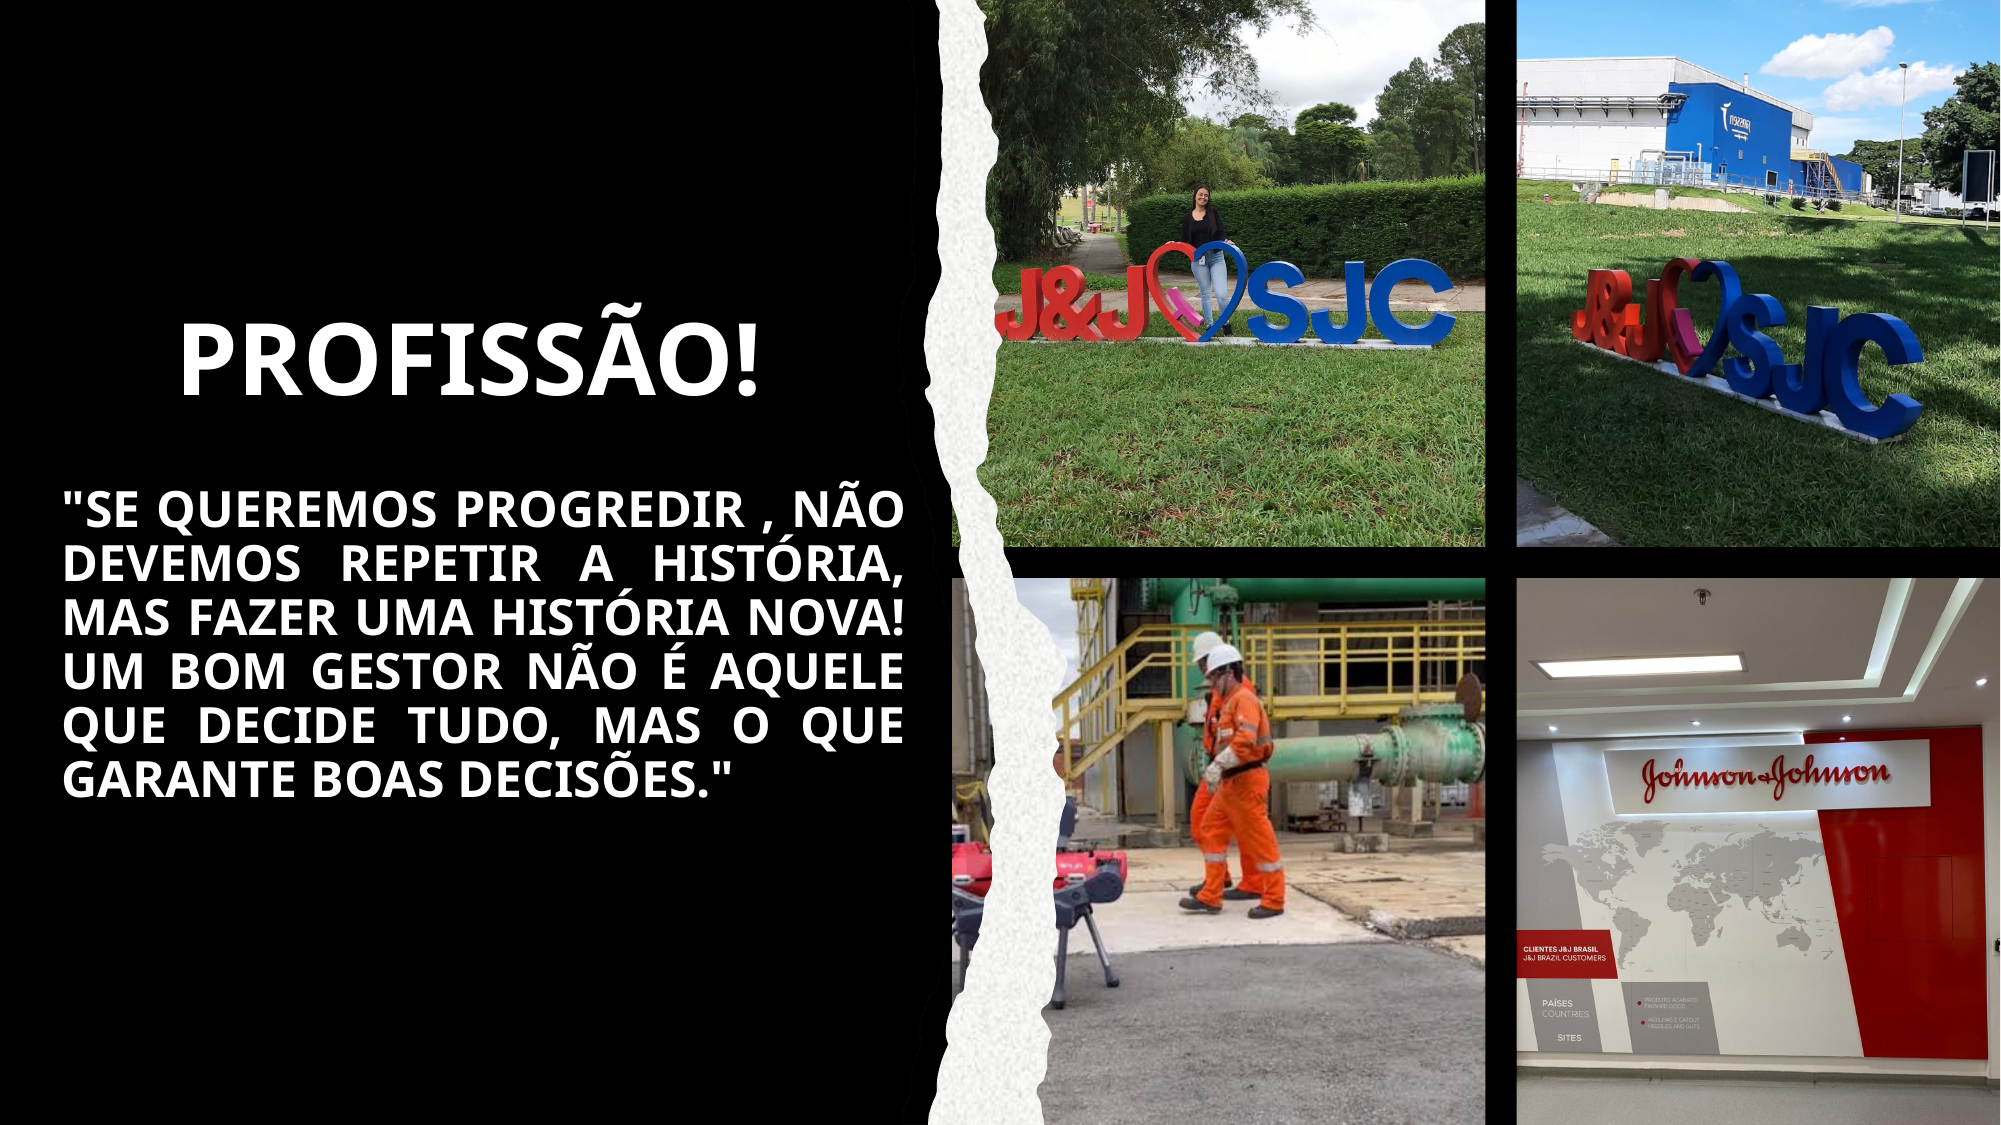

# PROFISSÃO!
"SE QUEREMOS PROGREDIR , NÃO DEVEMOS REPETIR A HISTÓRIA, MAS FAZER UMA HISTÓRIA NOVA! UM BOM GESTOR NÃO É AQUELE QUE DECIDE TUDO, MAS O QUE GARANTE BOAS DECISÕES."